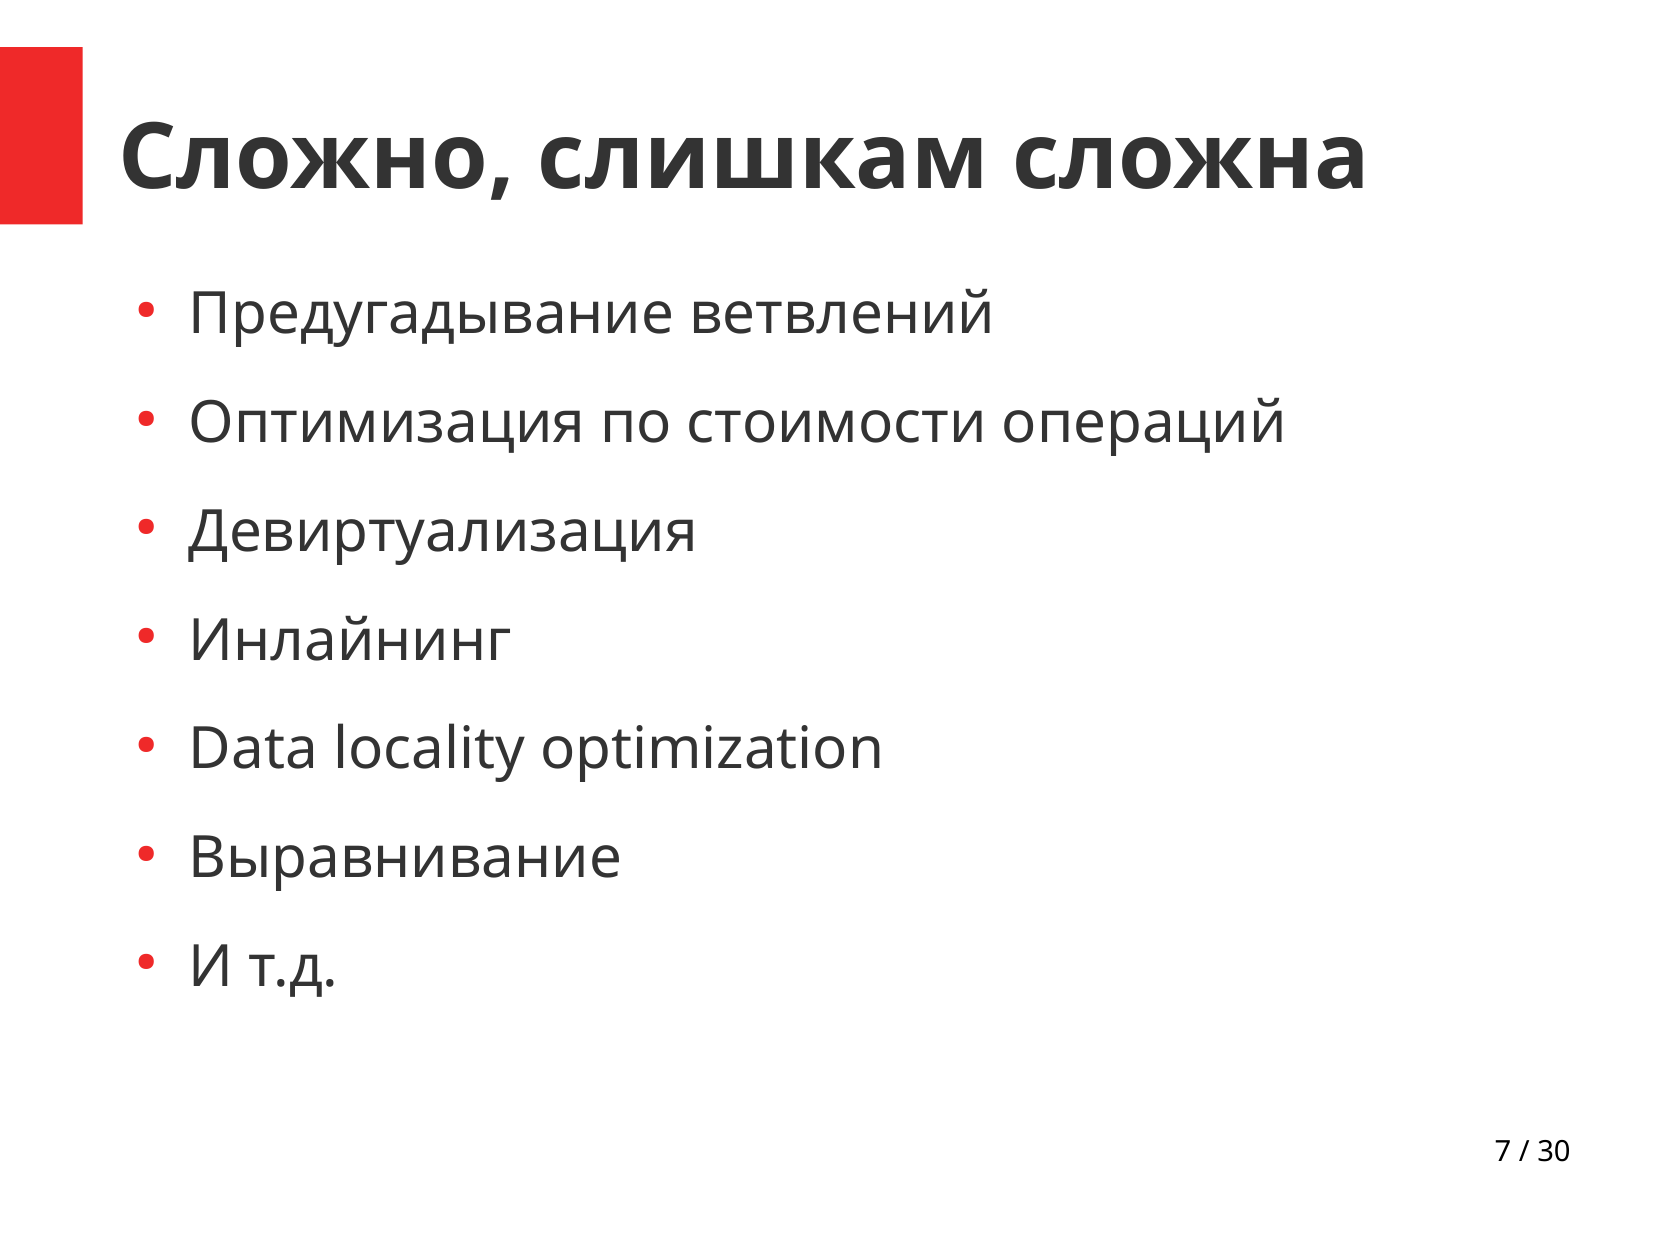

# Сложно, слишкам сложна
Предугадывание ветвлений
Оптимизация по стоимости операций
Девиртуализация
Инлайнинг
Data locality optimization
Выравнивание
И т.д.
7